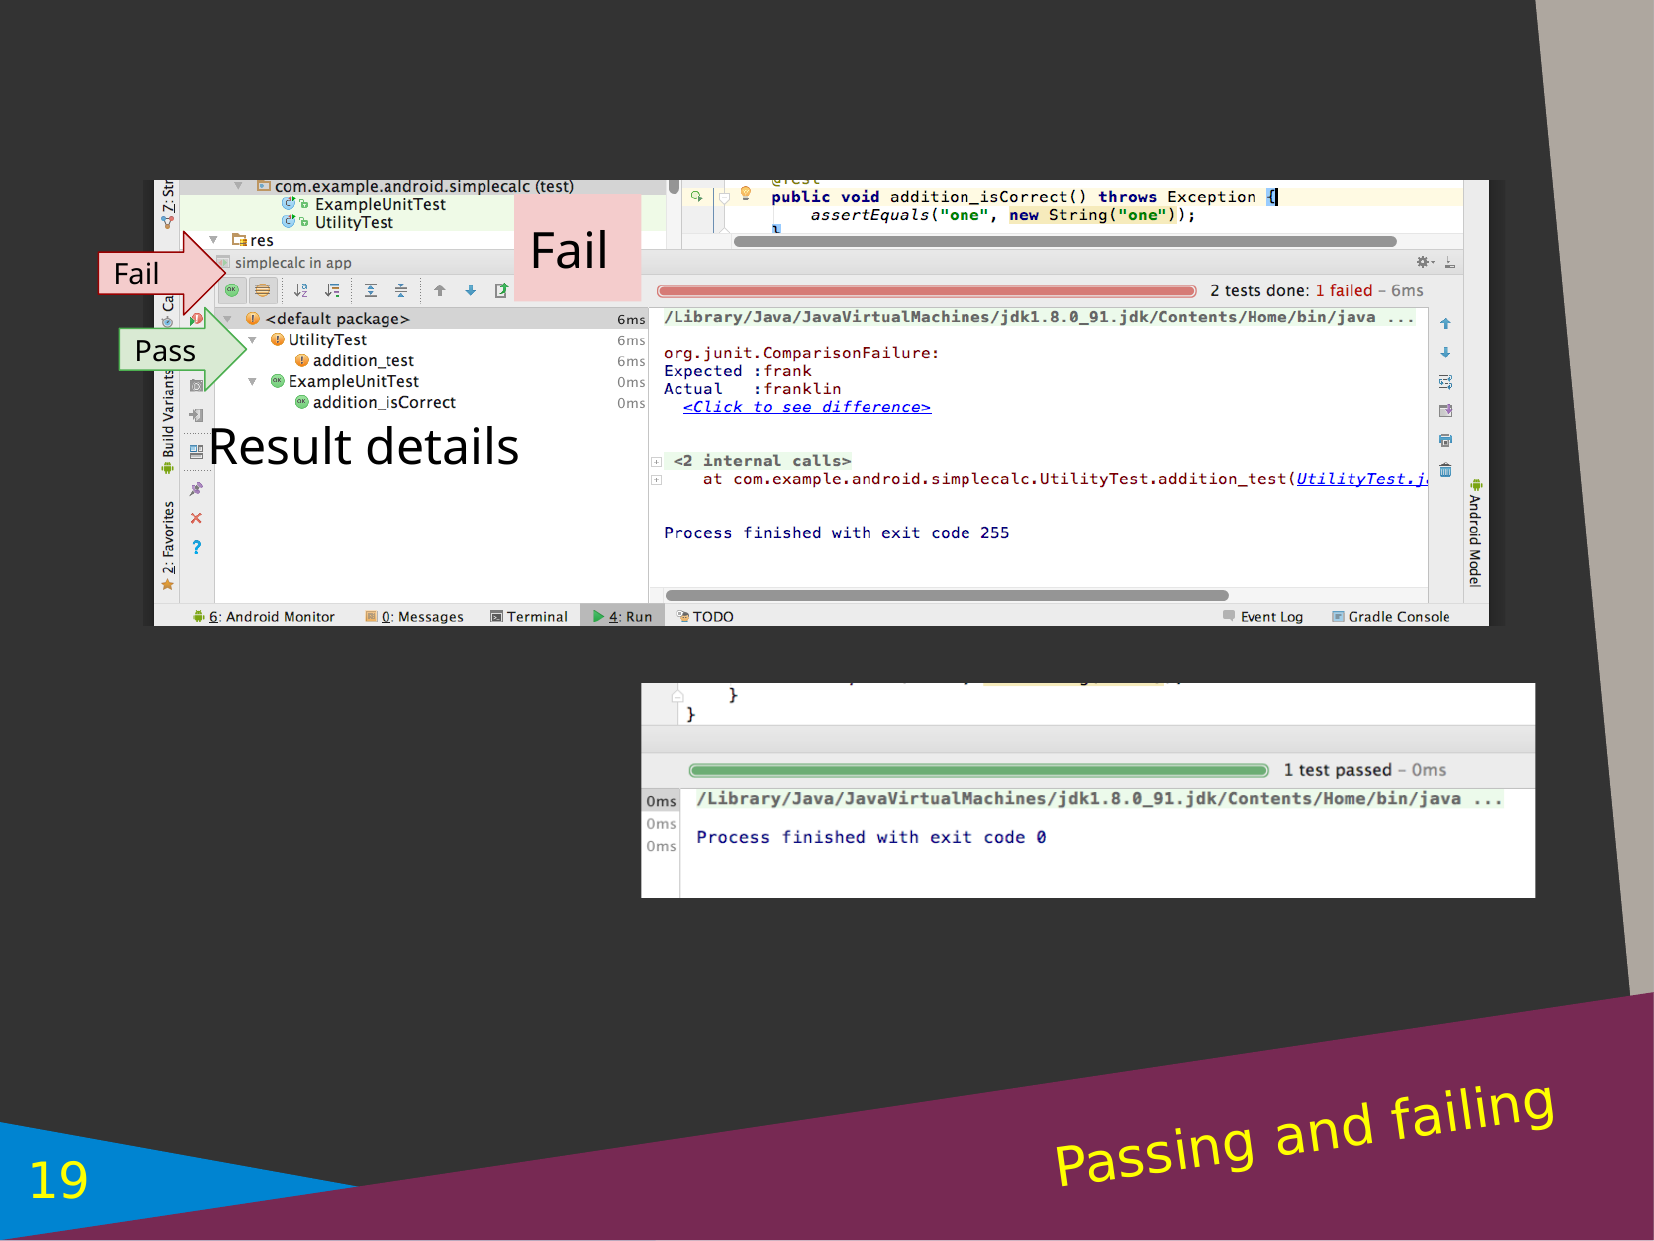

Fail
Fail
Pass
Result details
# Passing and failing
19